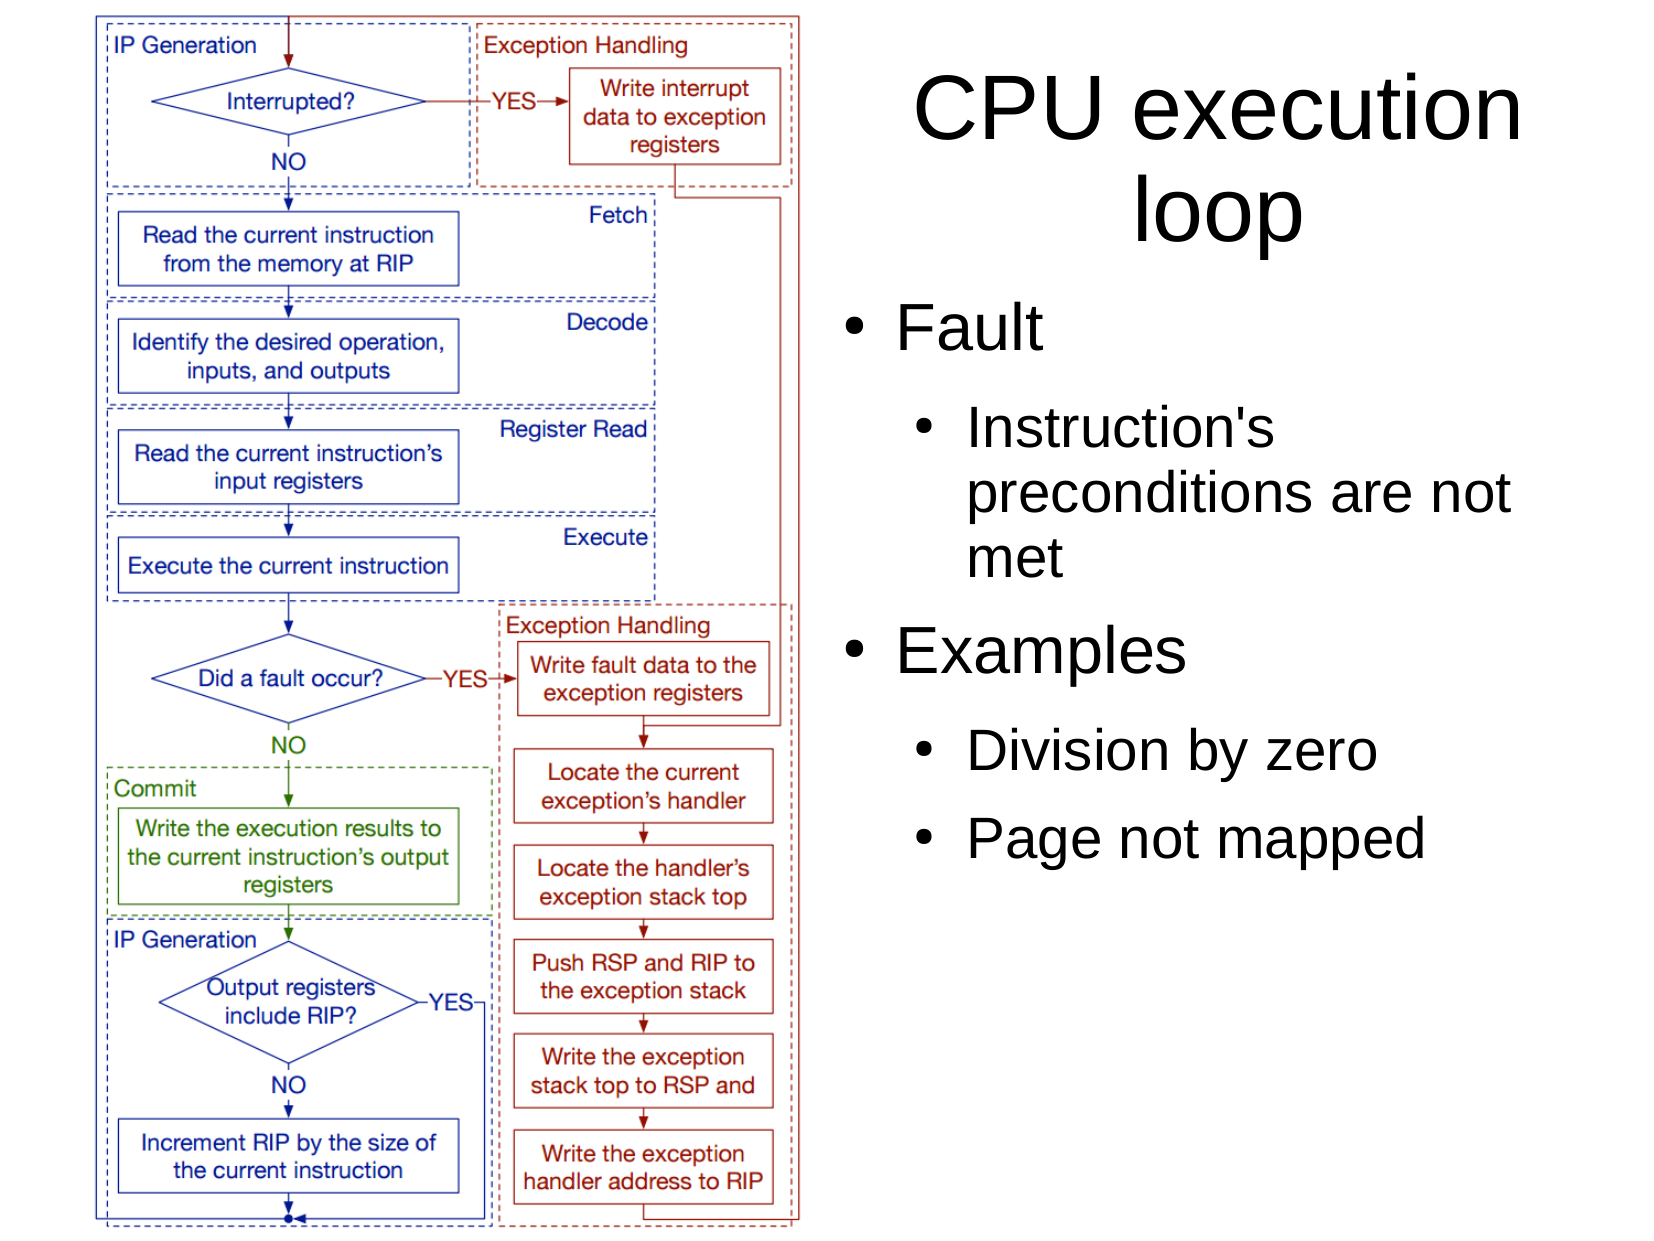

# CPU execution loop
Fault
Instruction's preconditions are not met
Examples
Division by zero
Page not mapped